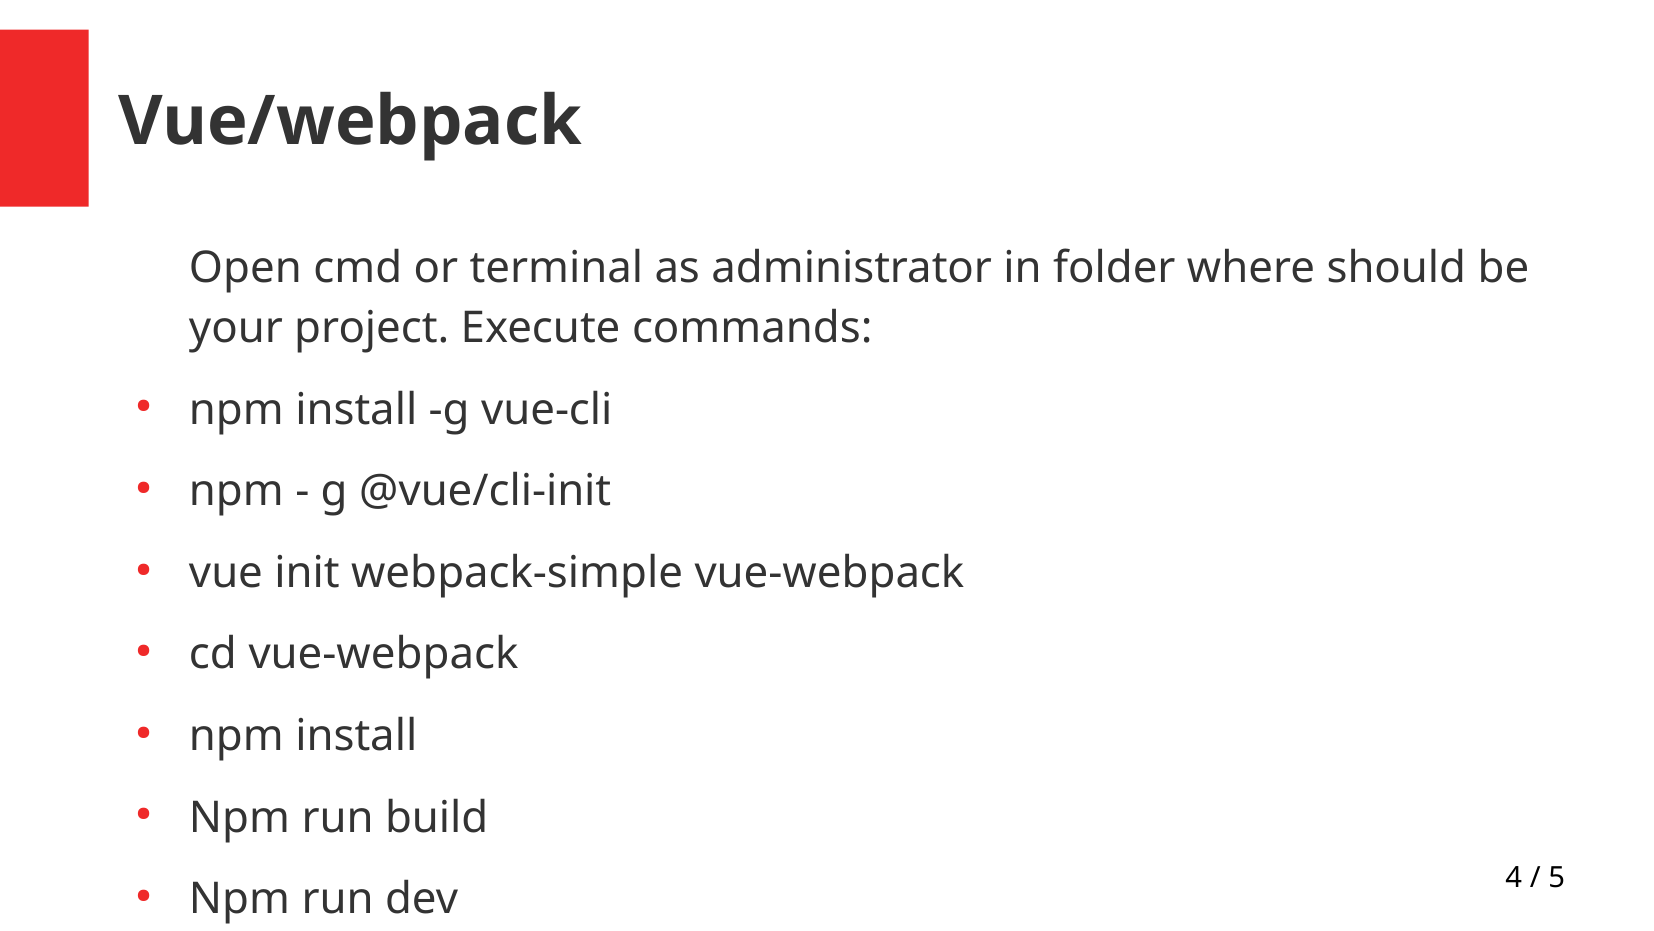

# Vue/webpack
Open cmd or terminal as administrator in folder where should be your project. Execute commands:
npm install -g vue-cli
npm - g @vue/cli-init
vue init webpack-simple vue-webpack
cd vue-webpack
npm install
Npm run build
Npm run dev
4